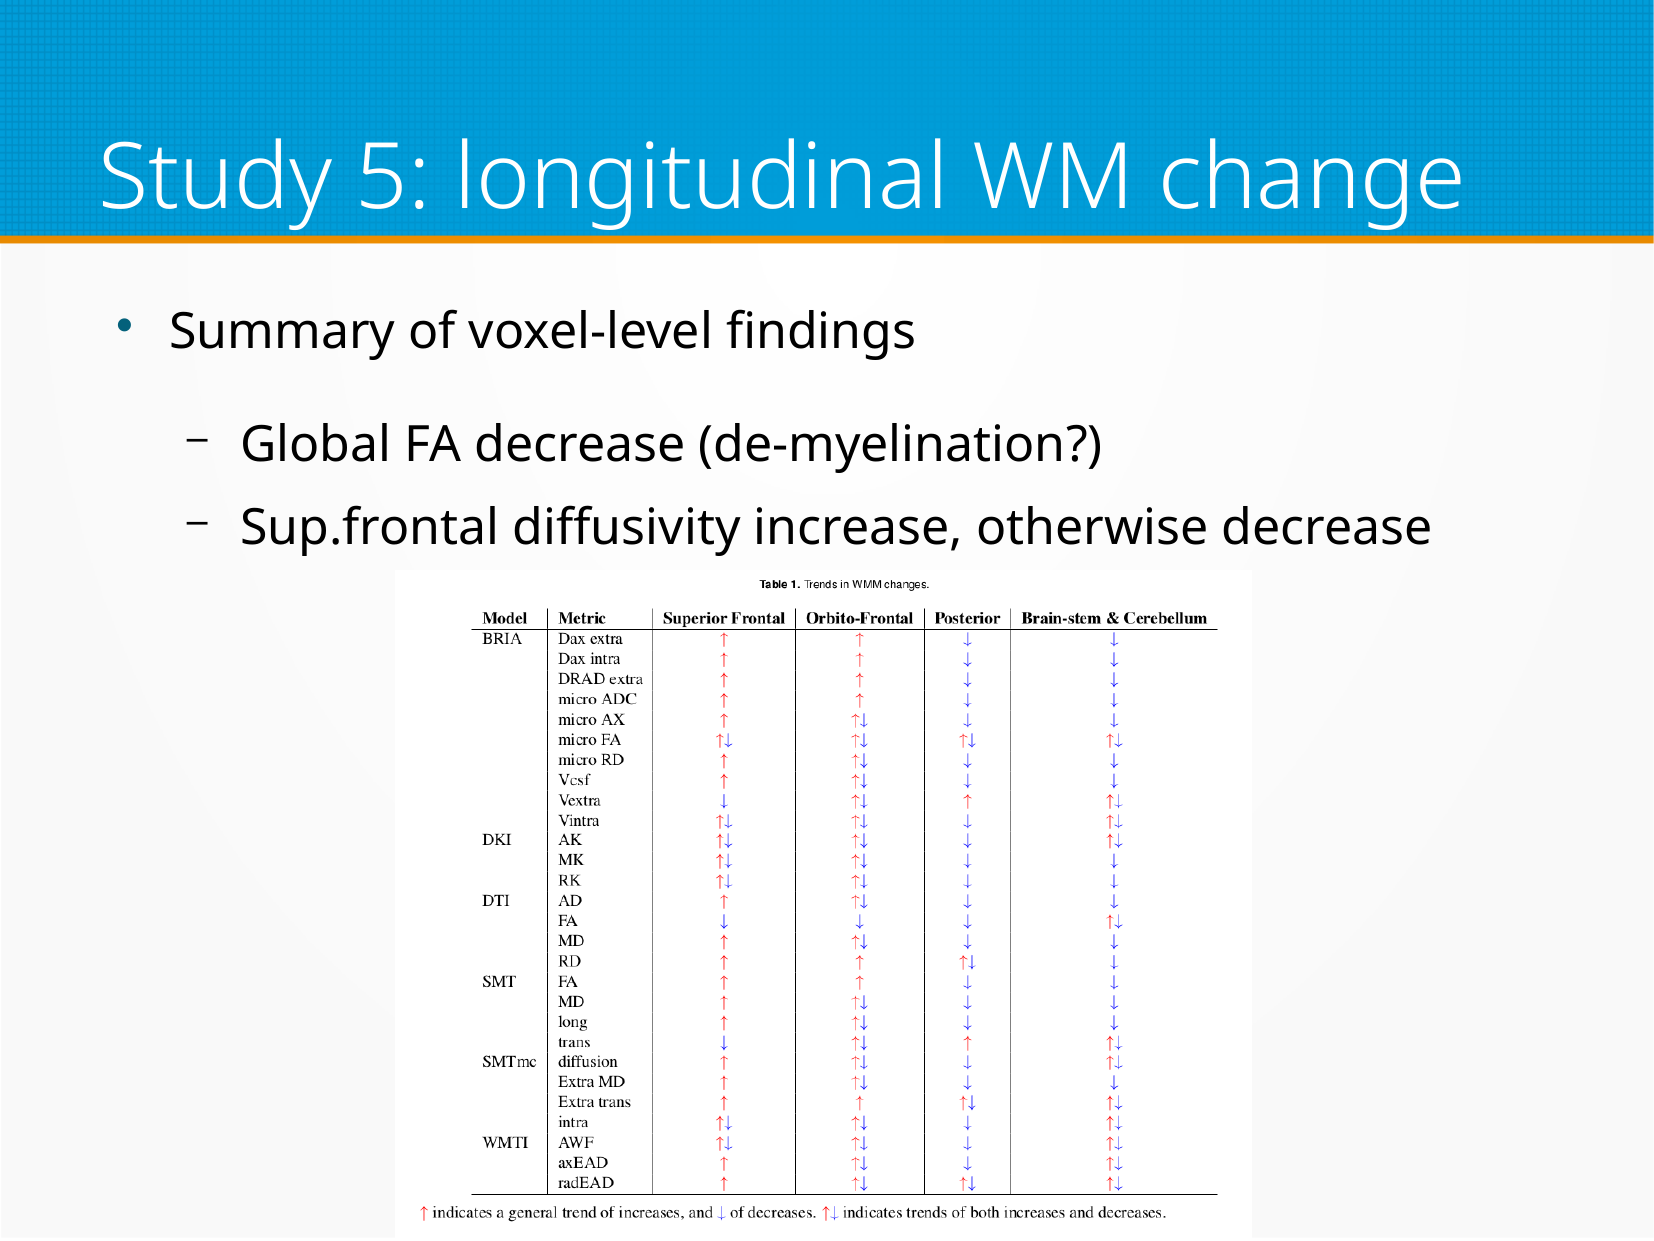

# Study 5: longitudinal WM change
Summary of voxel-level findings
Global FA decrease (de-myelination?)
Sup.frontal diffusivity increase, otherwise decrease